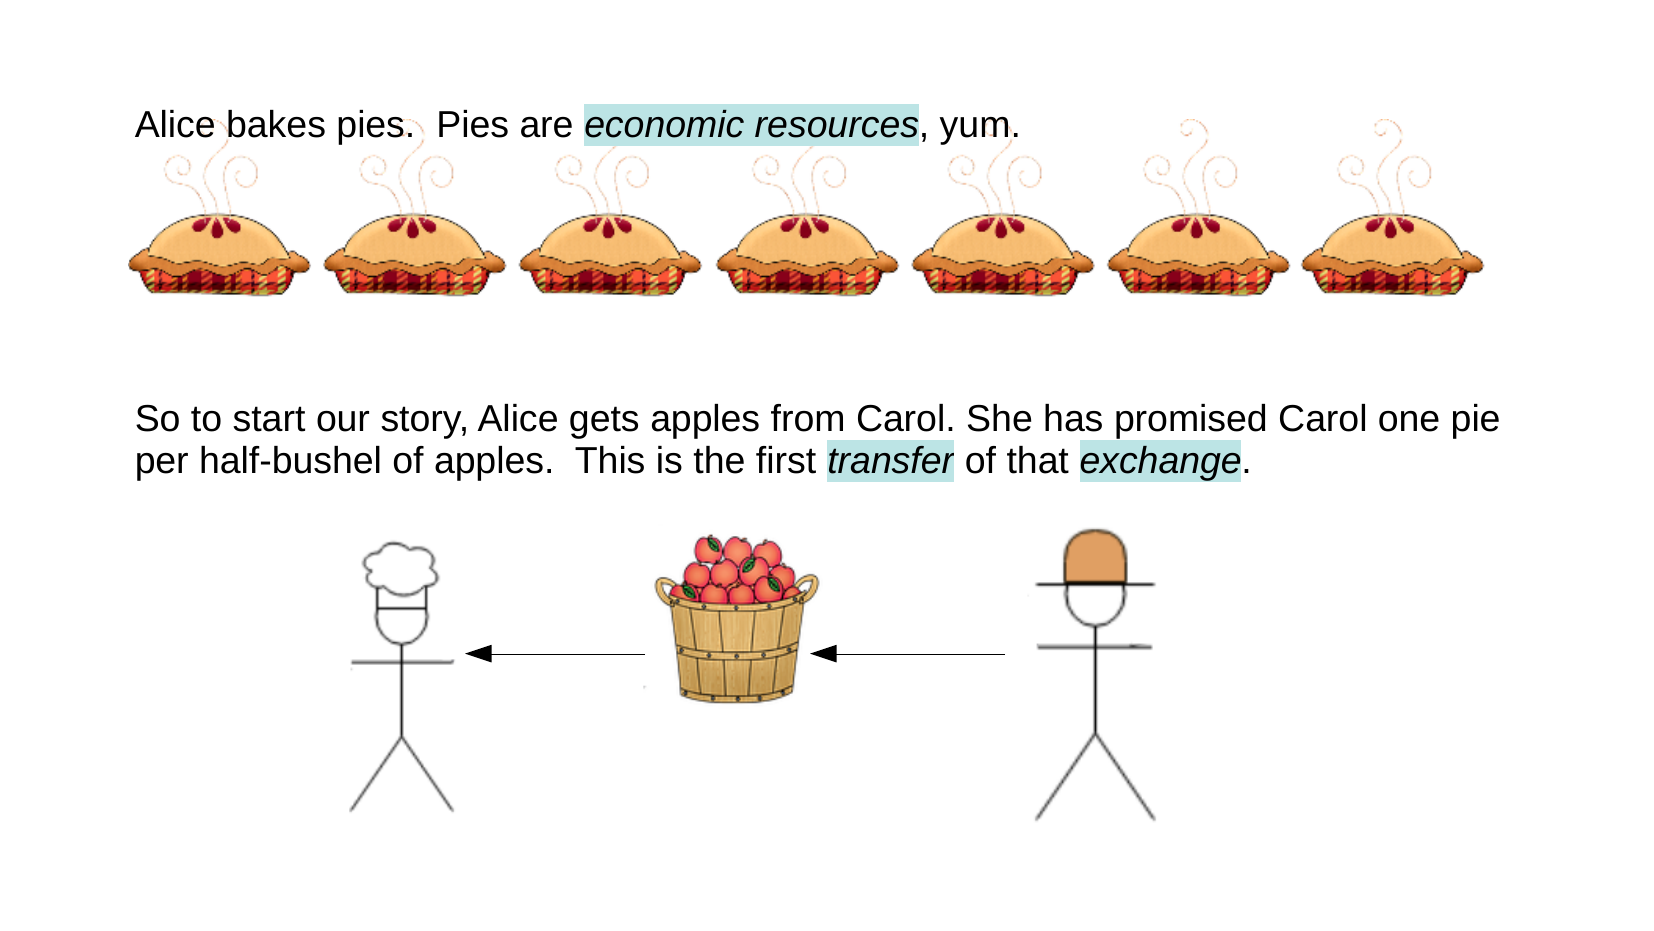

Alice bakes pies. Pies are economic resources, yum.
So to start our story, Alice gets apples from Carol. She has promised Carol one pie per half-bushel of apples. This is the first transfer of that exchange.